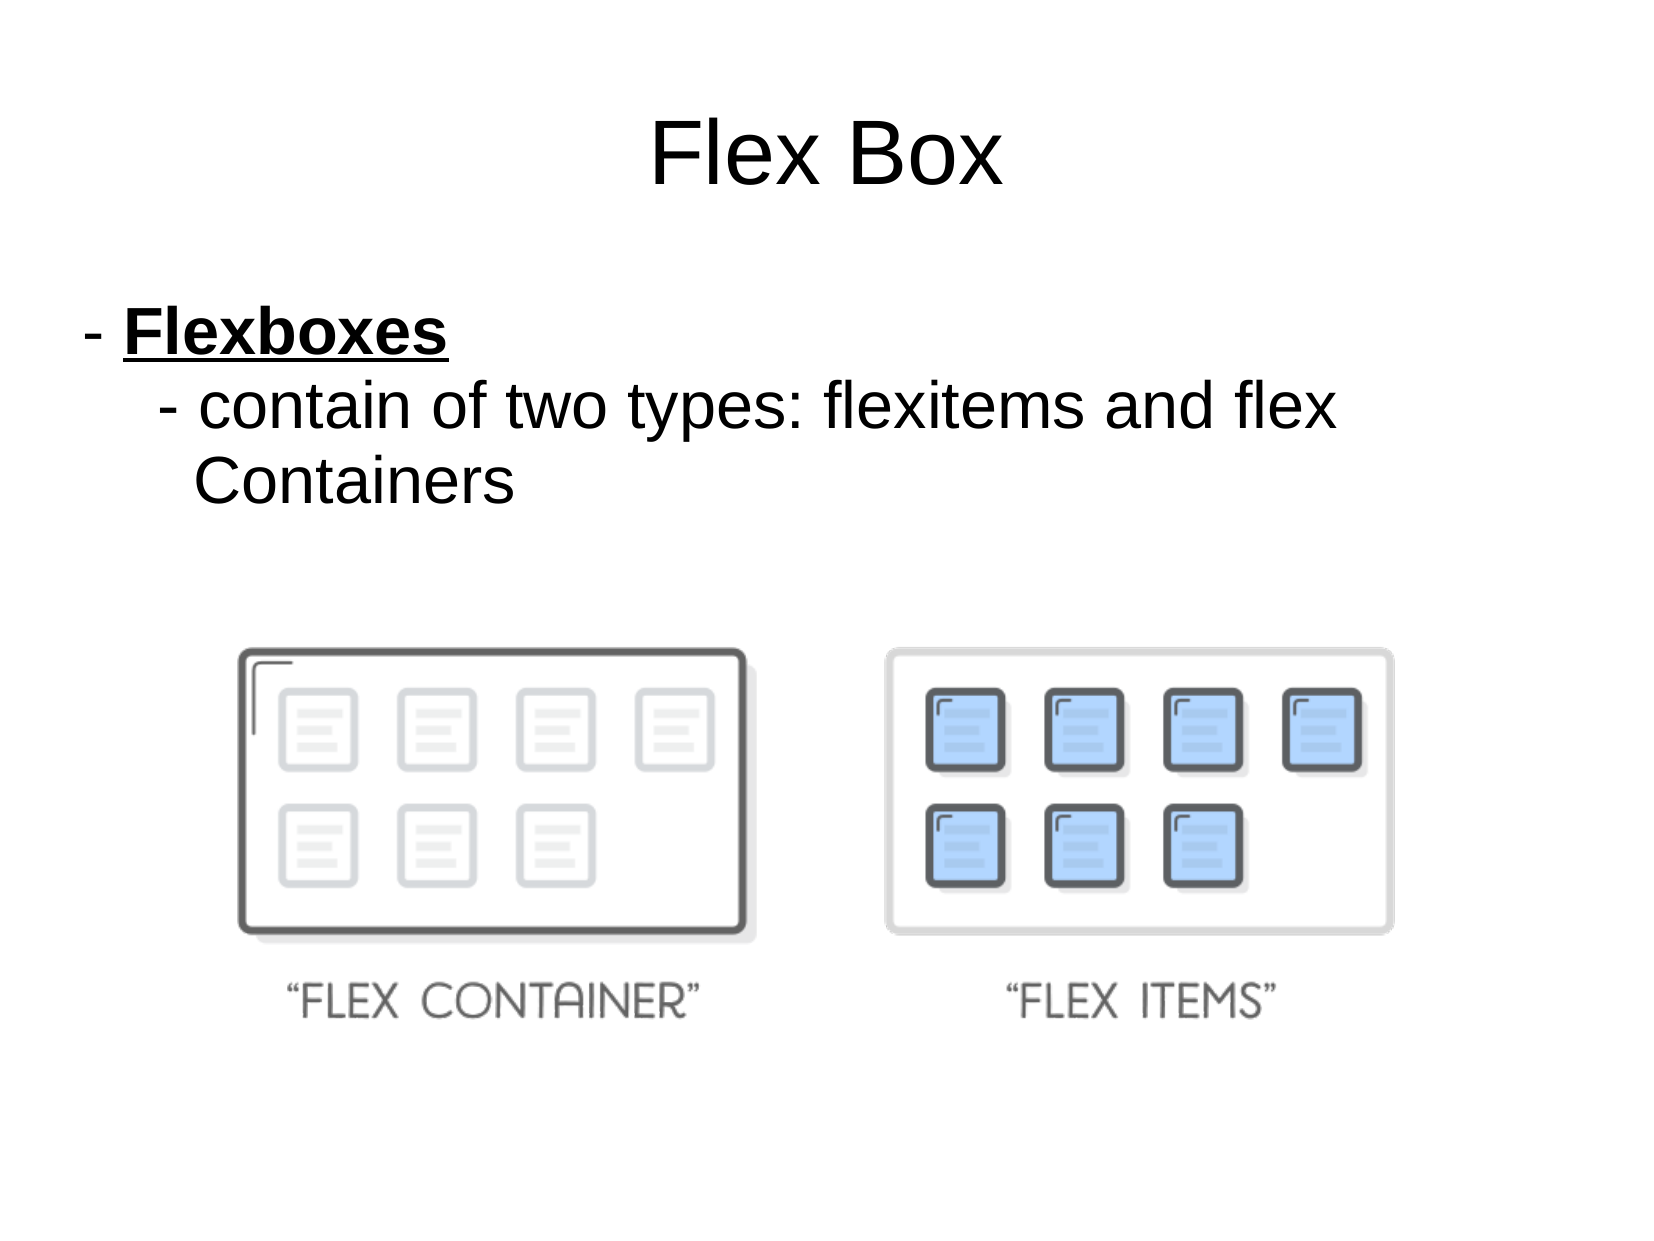

# Flex Box
- Flexboxes
	- contain of two types: flexitems and flex
 Containers